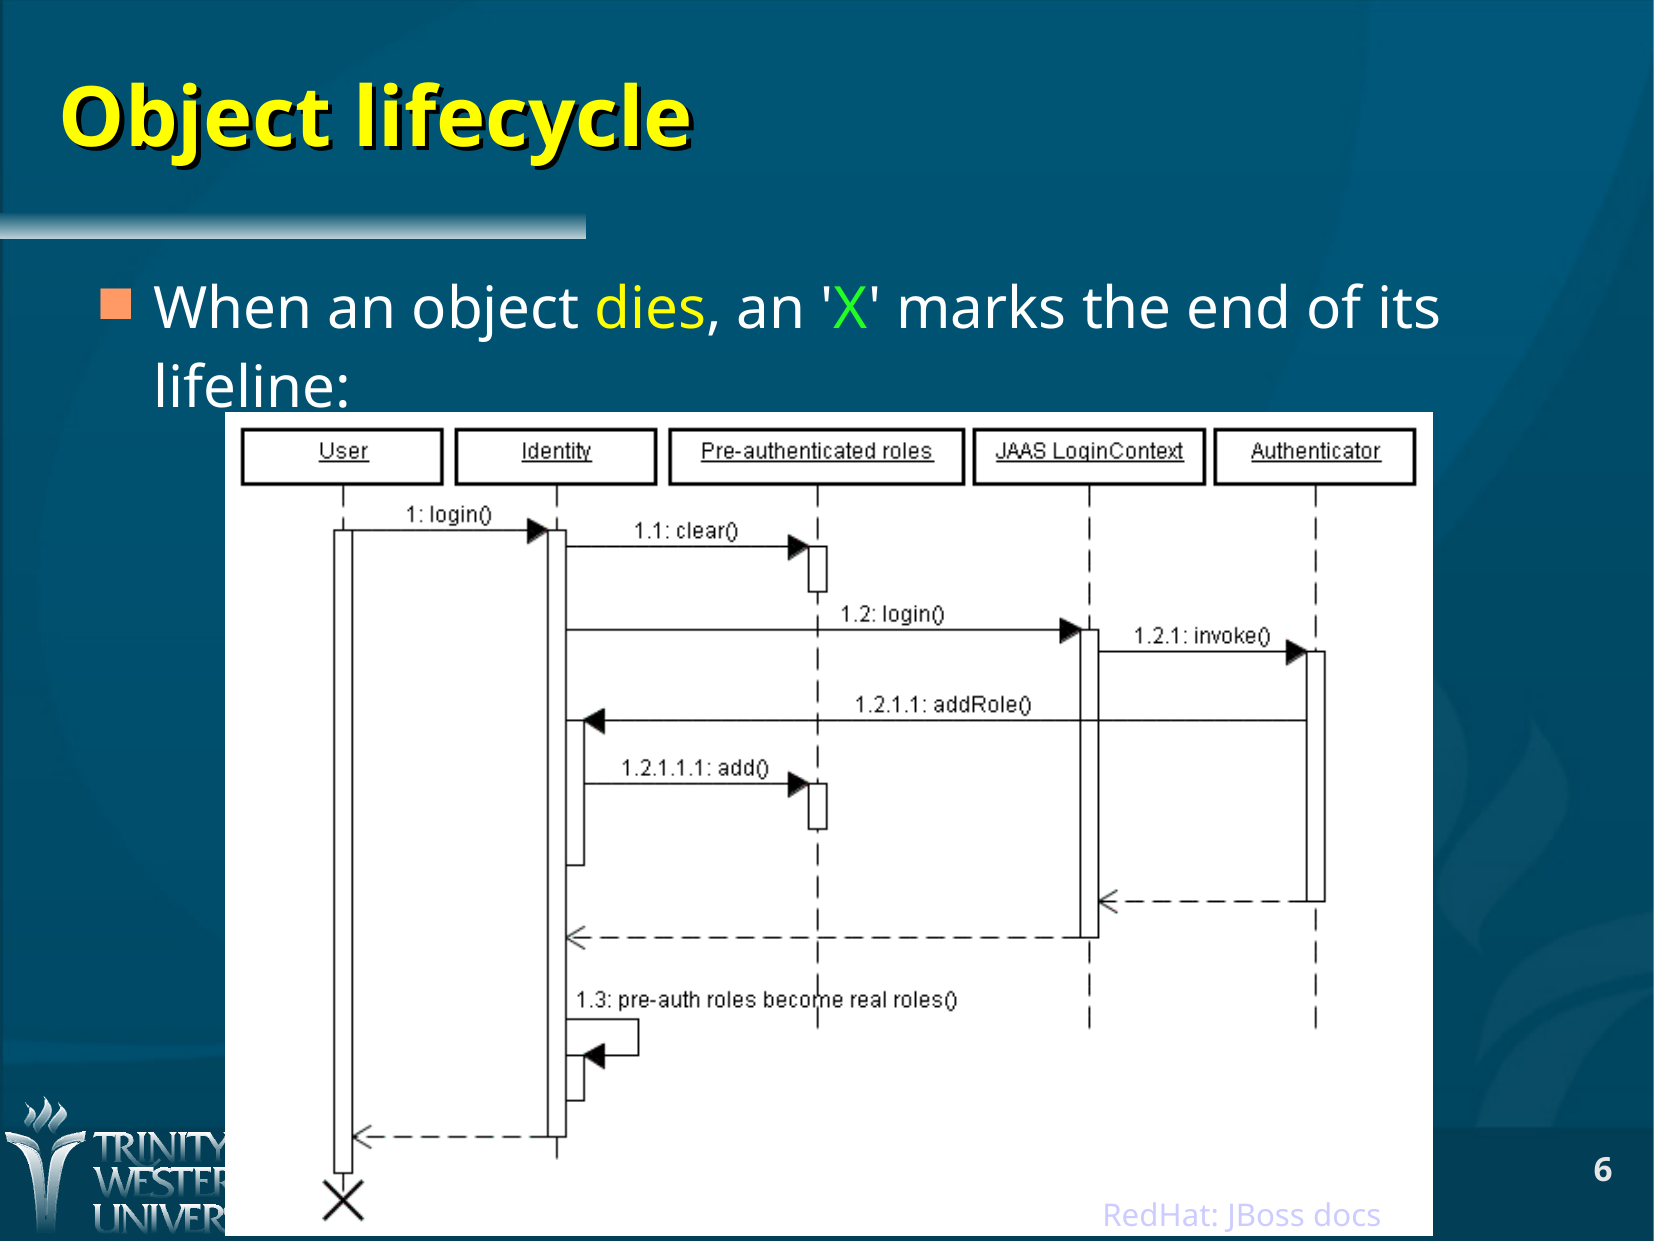

# Object lifecycle
When an object dies, an 'X' marks the end of its lifeline:
CMPT166: sequence diagrams
10 Mar 2010
6
RedHat: JBoss docs